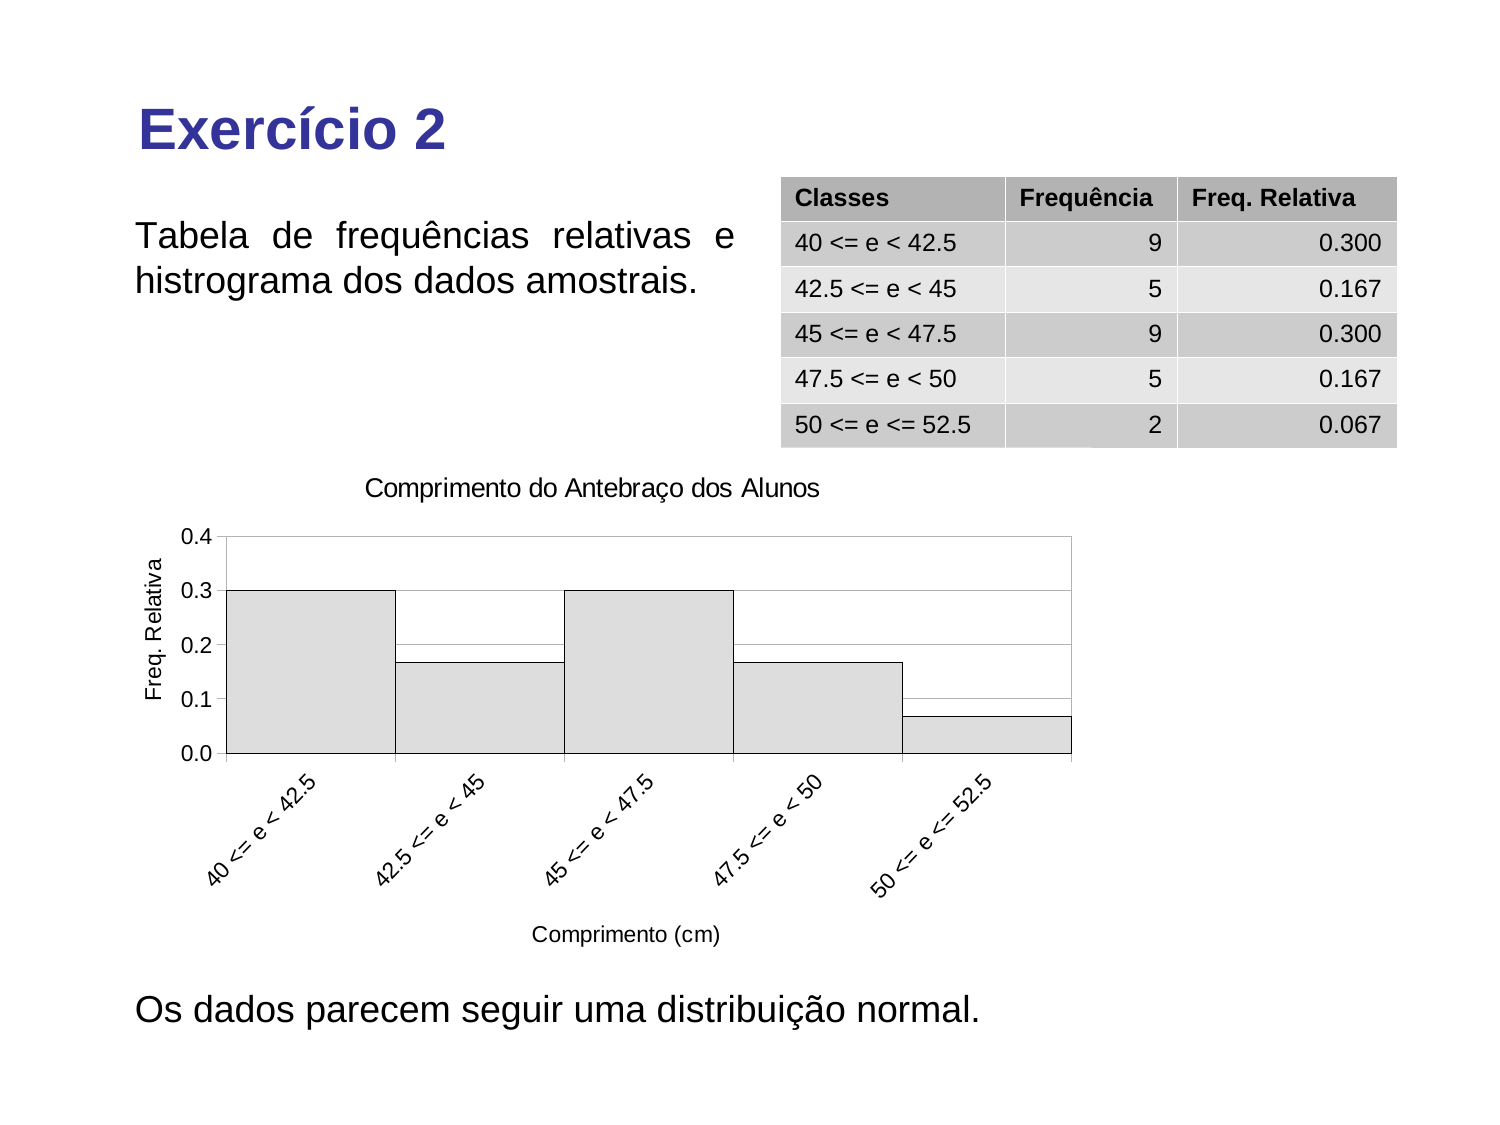

Exercício 2
| Classes | Frequência | Freq. Relativa |
| --- | --- | --- |
| 40 <= e < 42.5 | 9 | 0.300 |
| 42.5 <= e < 45 | 5 | 0.167 |
| 45 <= e < 47.5 | 9 | 0.300 |
| 47.5 <= e < 50 | 5 | 0.167 |
| 50 <= e <= 52.5 | 2 | 0.067 |
Tabela de frequências relativas e histrograma dos dados amostrais.
### Chart: Comprimento do Antebraço dos Alunos
| Category | Freq. Relativa |
|---|---|
| 40 <= e < 42.5 | 0.3 |
| 42.5 <= e < 45 | 0.166666666666667 |
| 45 <= e < 47.5 | 0.3 |
| 47.5 <= e < 50 | 0.166666666666667 |
| 50 <= e <= 52.5 | 0.0666666666666667 |Os dados parecem seguir uma distribuição normal.